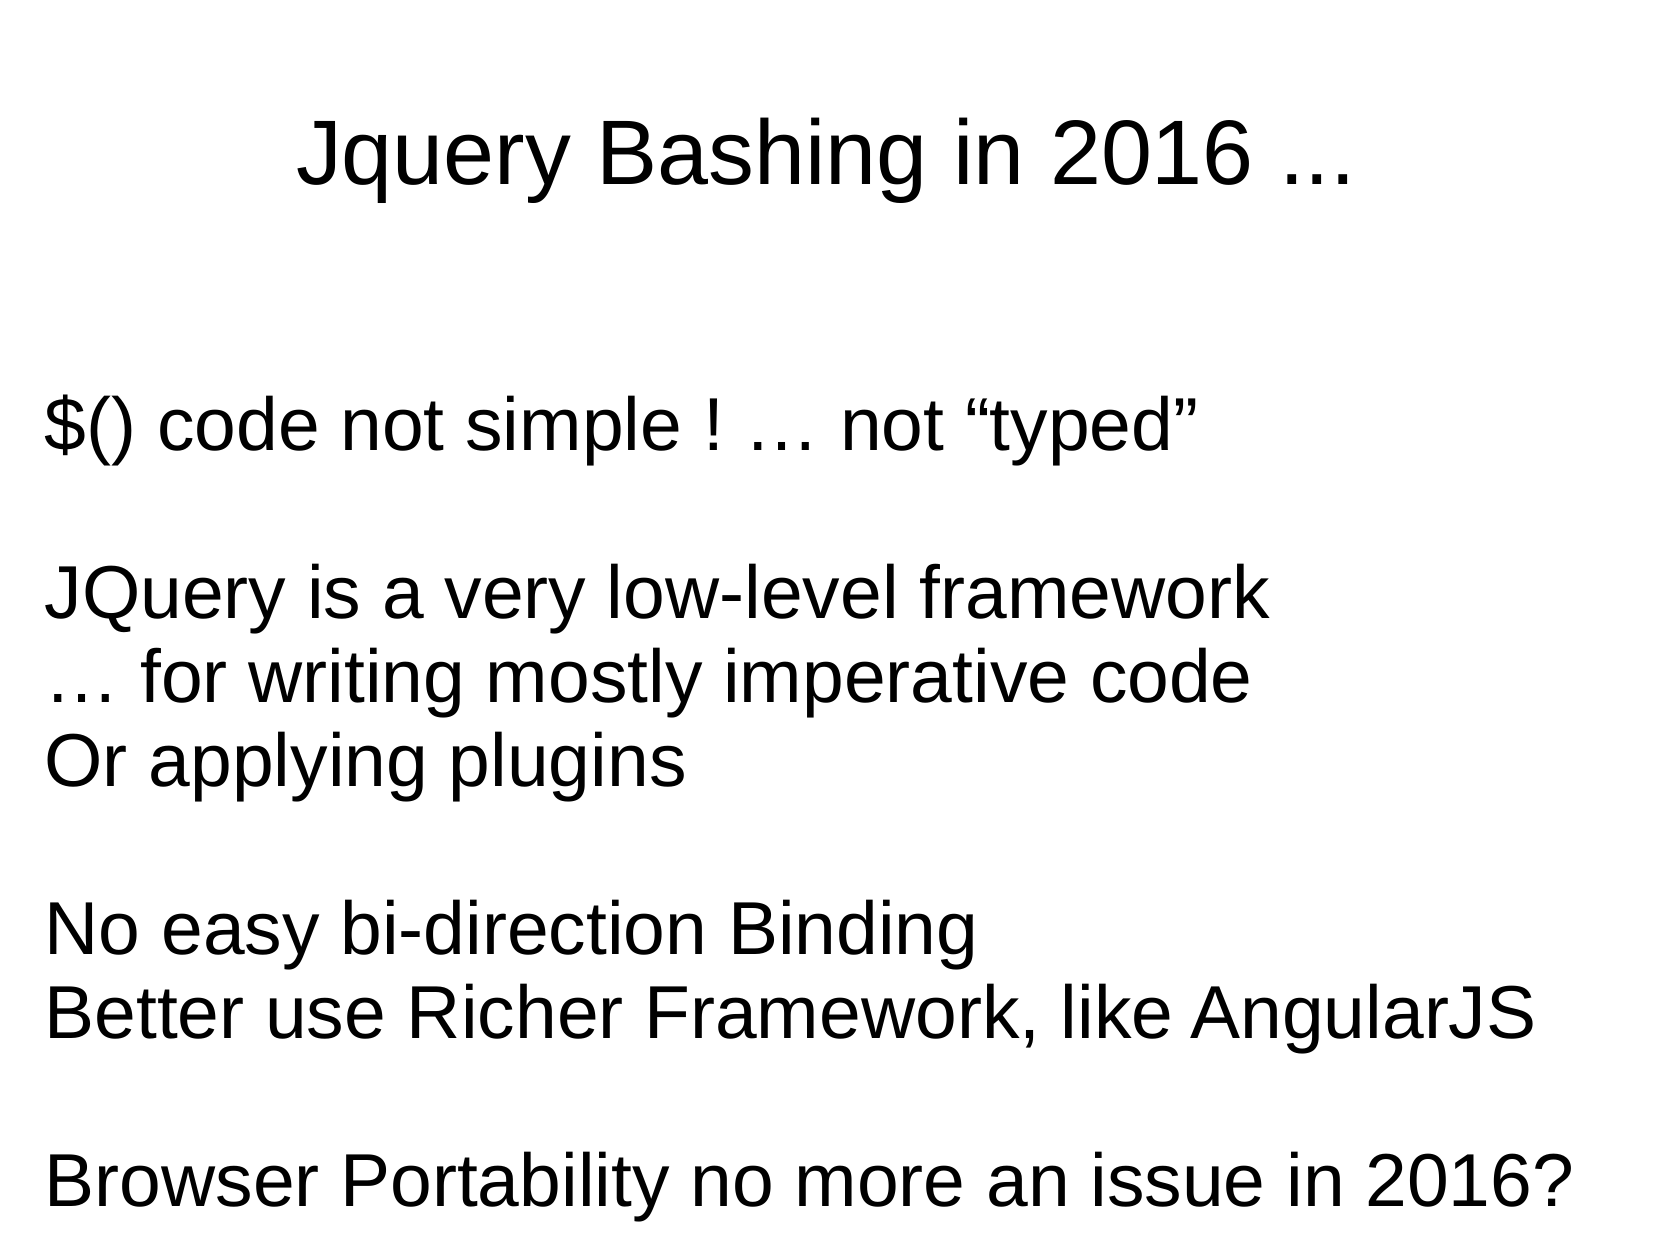

# Jquery Bashing in 2016 ...
$() code not simple ! … not “typed”
JQuery is a very low-level framework
… for writing mostly imperative code
Or applying plugins
No easy bi-direction Binding
Better use Richer Framework, like AngularJS
Browser Portability no more an issue in 2016?